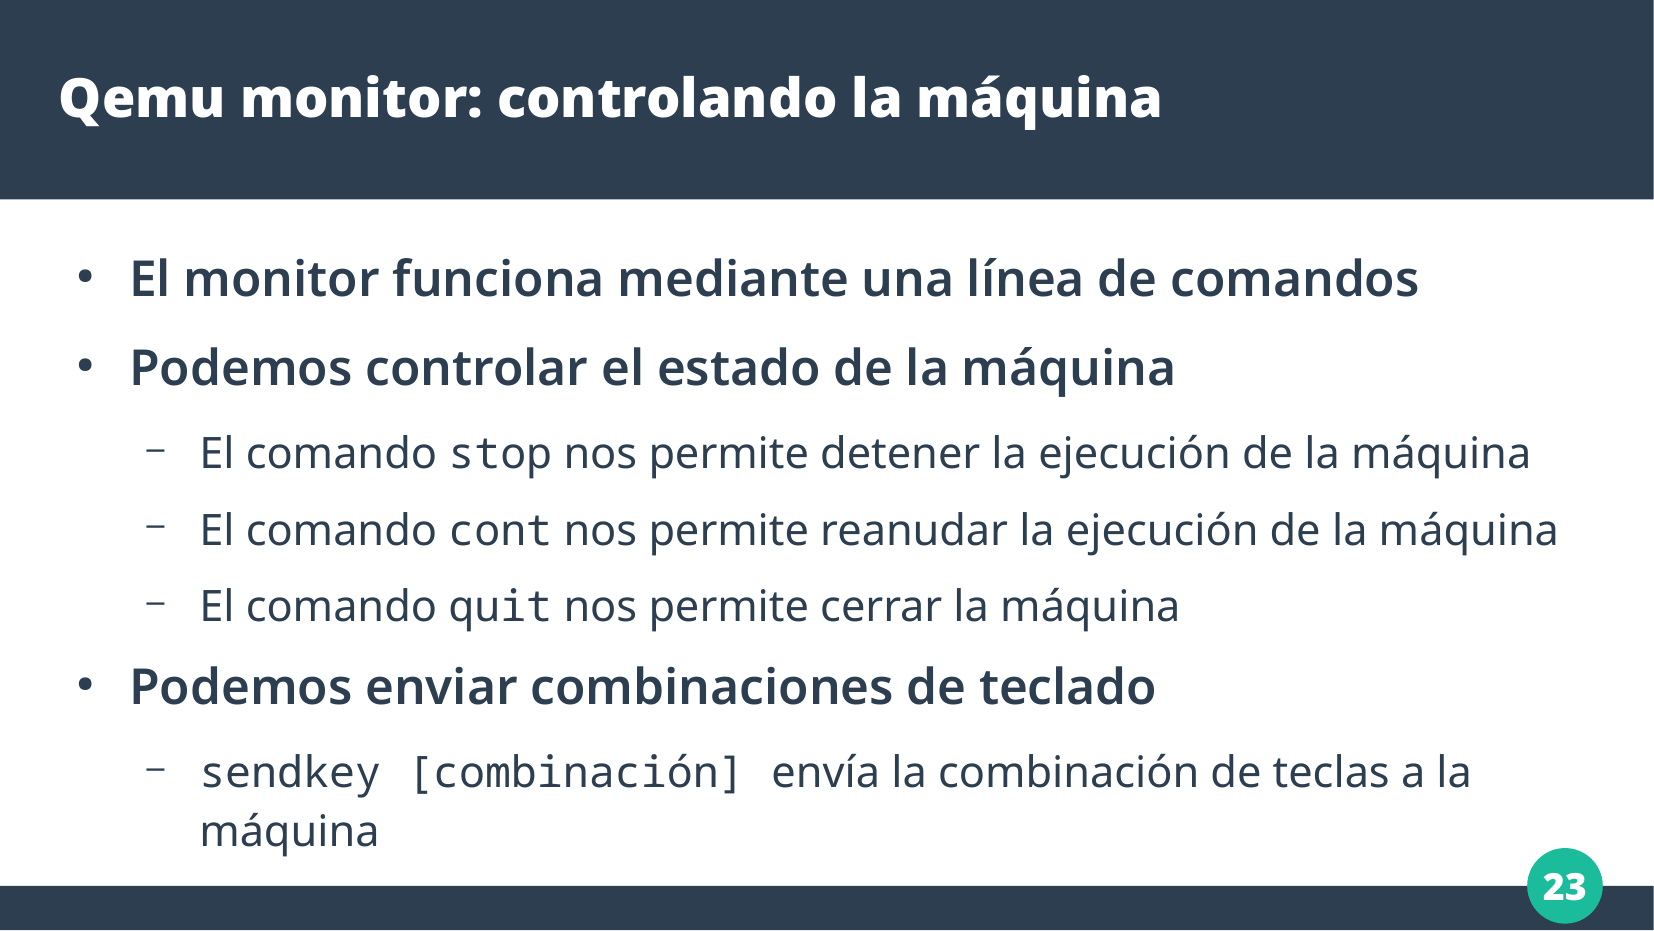

# Qemu monitor: controlando la máquina
El monitor funciona mediante una línea de comandos
Podemos controlar el estado de la máquina
El comando stop nos permite detener la ejecución de la máquina
El comando cont nos permite reanudar la ejecución de la máquina
El comando quit nos permite cerrar la máquina
Podemos enviar combinaciones de teclado
sendkey [combinación] envía la combinación de teclas a la máquina